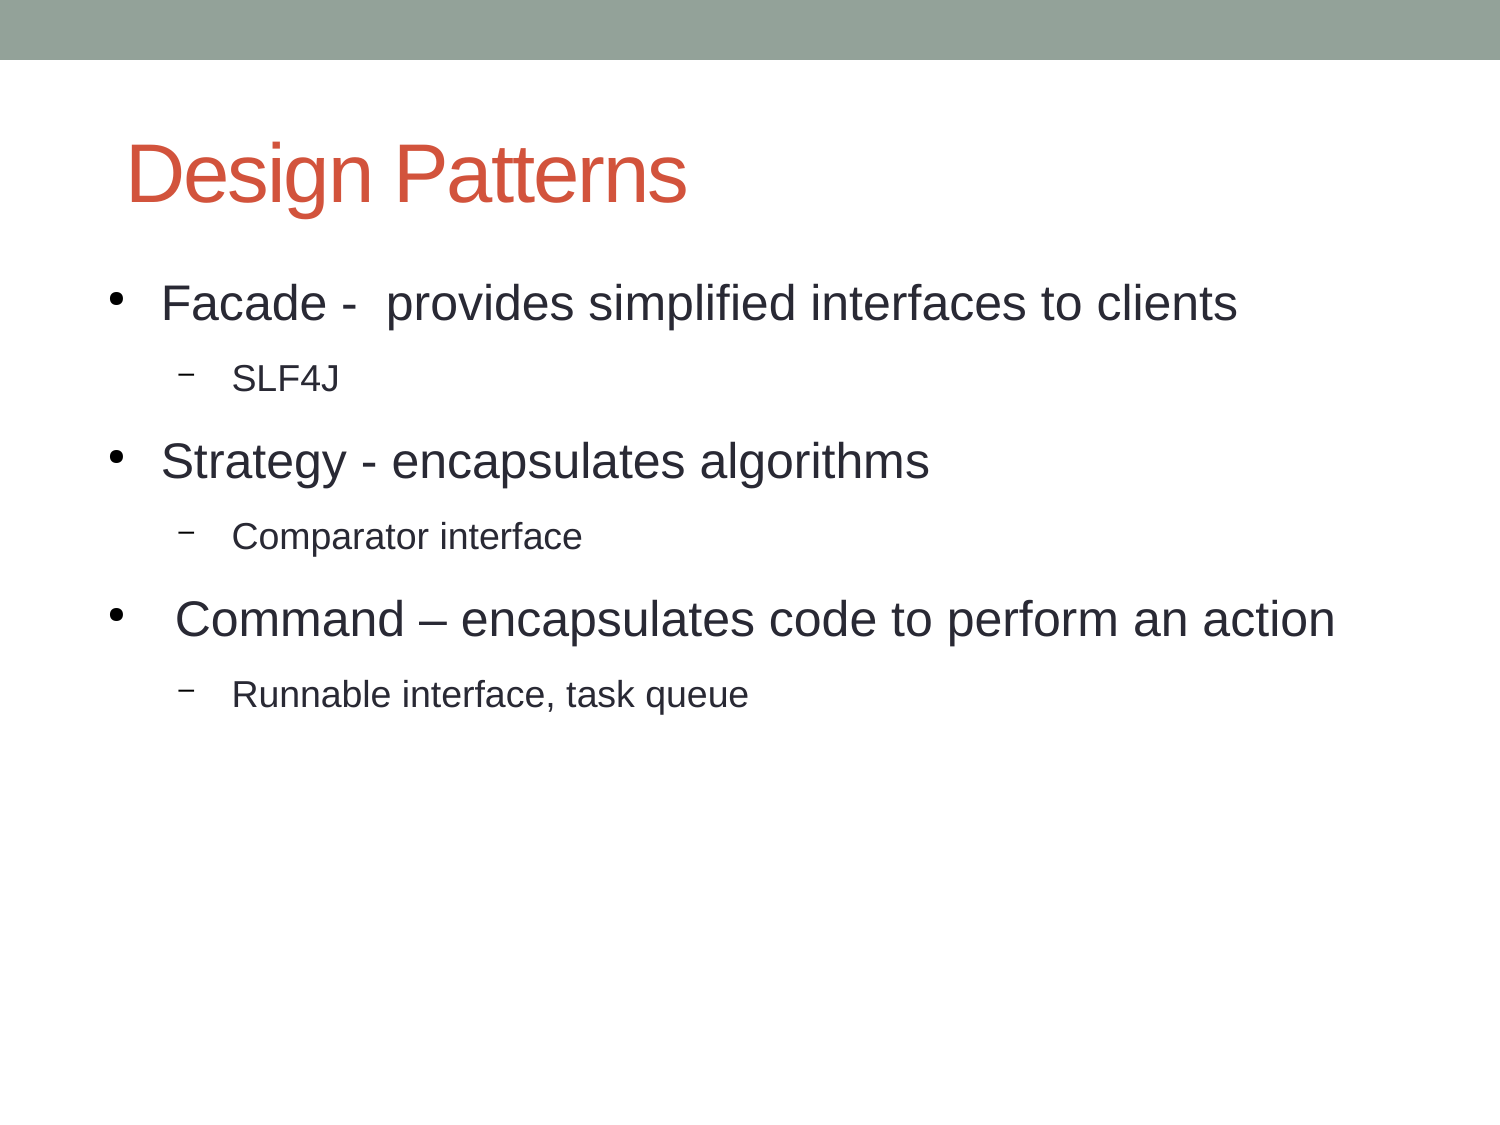

# Design Patterns
Facade - provides simplified interfaces to clients
SLF4J
Strategy - encapsulates algorithms
Comparator interface
 Command – encapsulates code to perform an action
Runnable interface, task queue